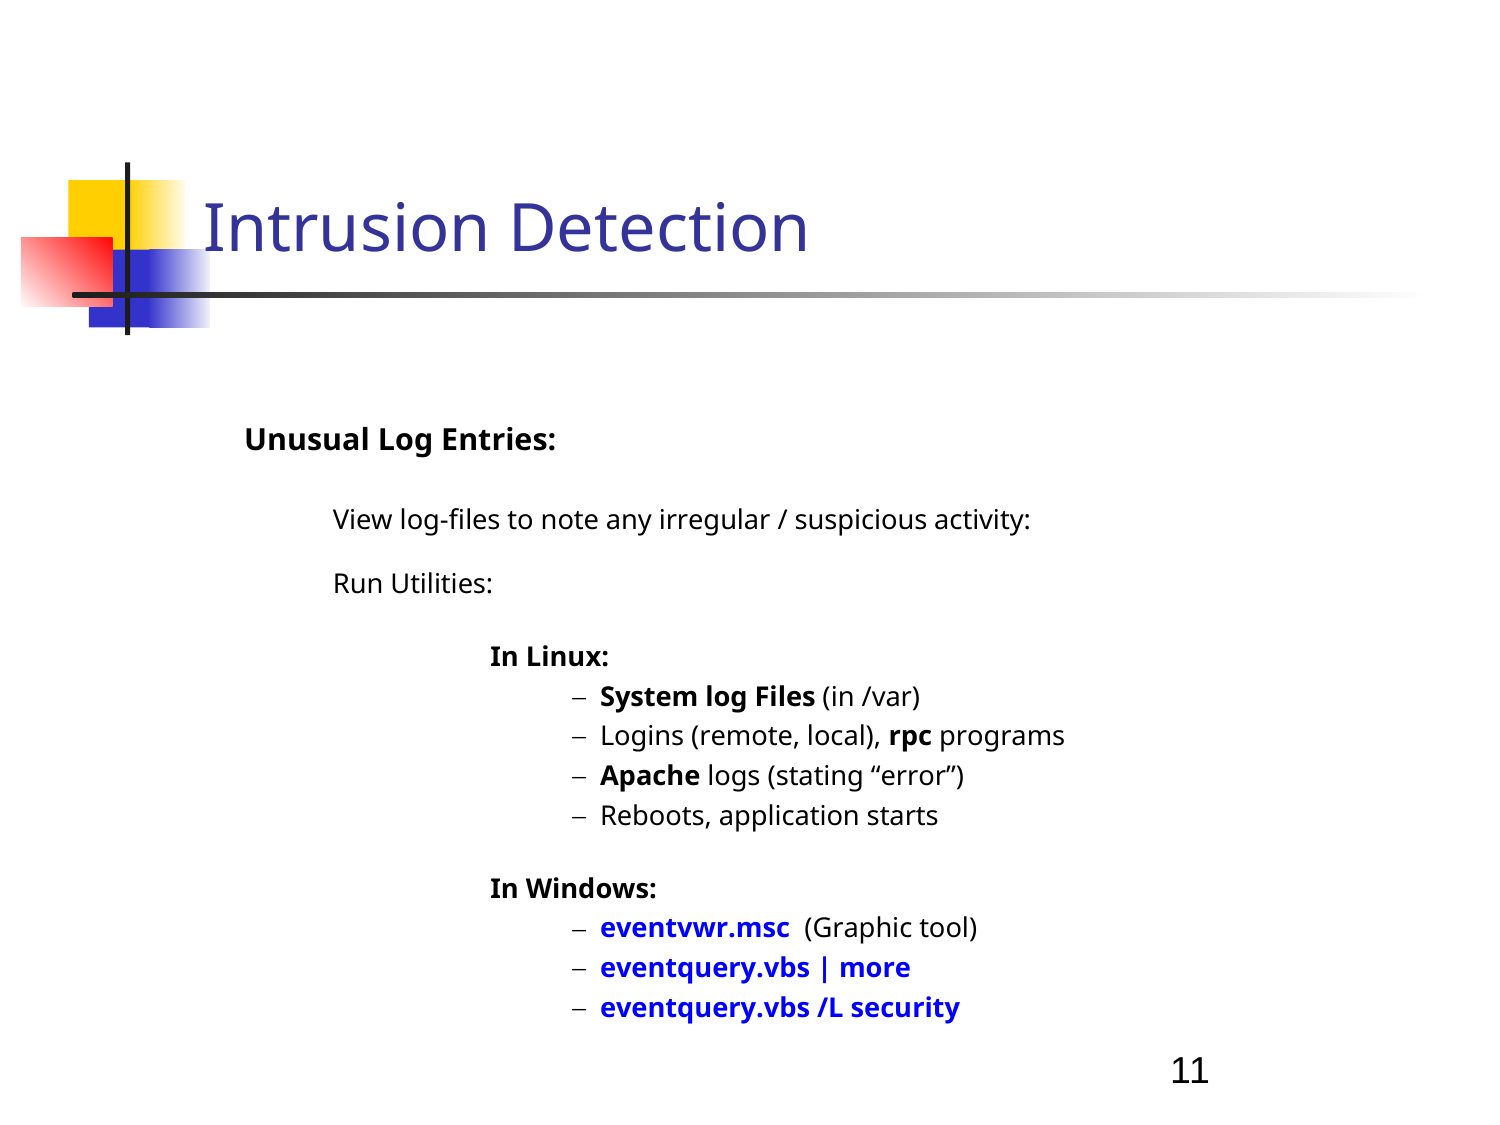

# Intrusion Detection
Unusual Log Entries:
View log-files to note any irregular / suspicious activity:
Run Utilities:
In Linux:
System log Files (in /var)
Logins (remote, local), rpc programs
Apache logs (stating “error”)
Reboots, application starts
In Windows:
eventvwr.msc (Graphic tool)
eventquery.vbs | more
eventquery.vbs /L security
11